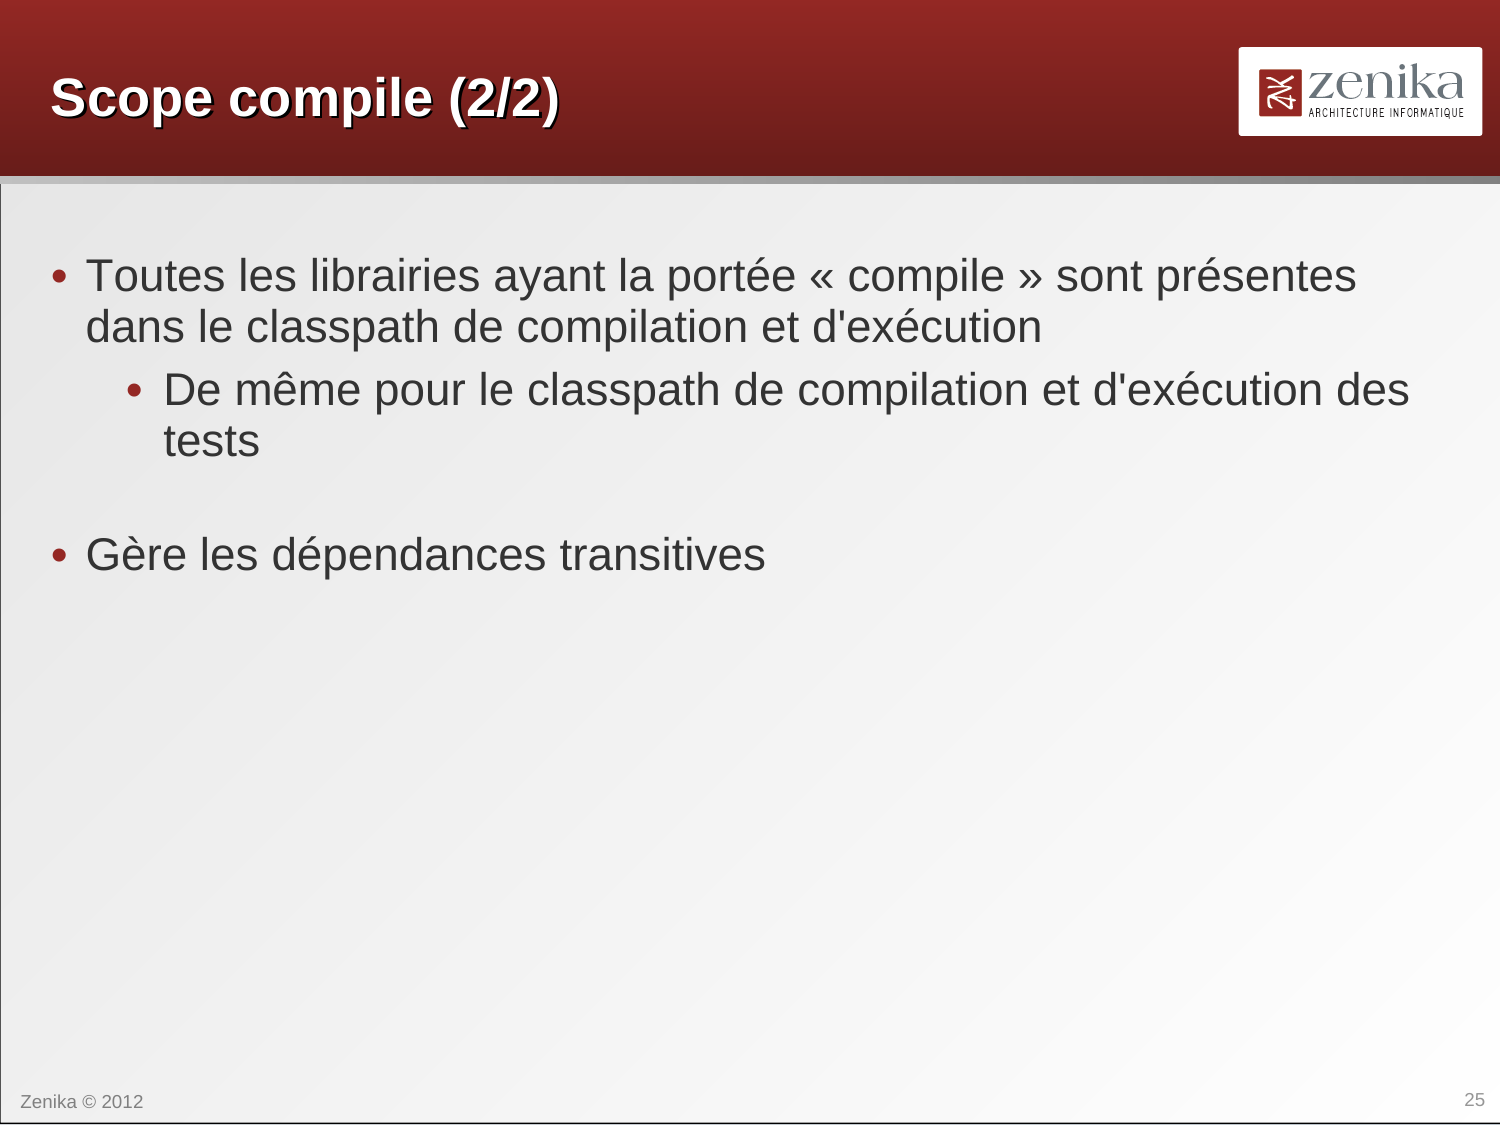

# Scope compile (2/2)
Toutes les librairies ayant la portée « compile » sont présentes dans le classpath de compilation et d'exécution
De même pour le classpath de compilation et d'exécution des tests
Gère les dépendances transitives